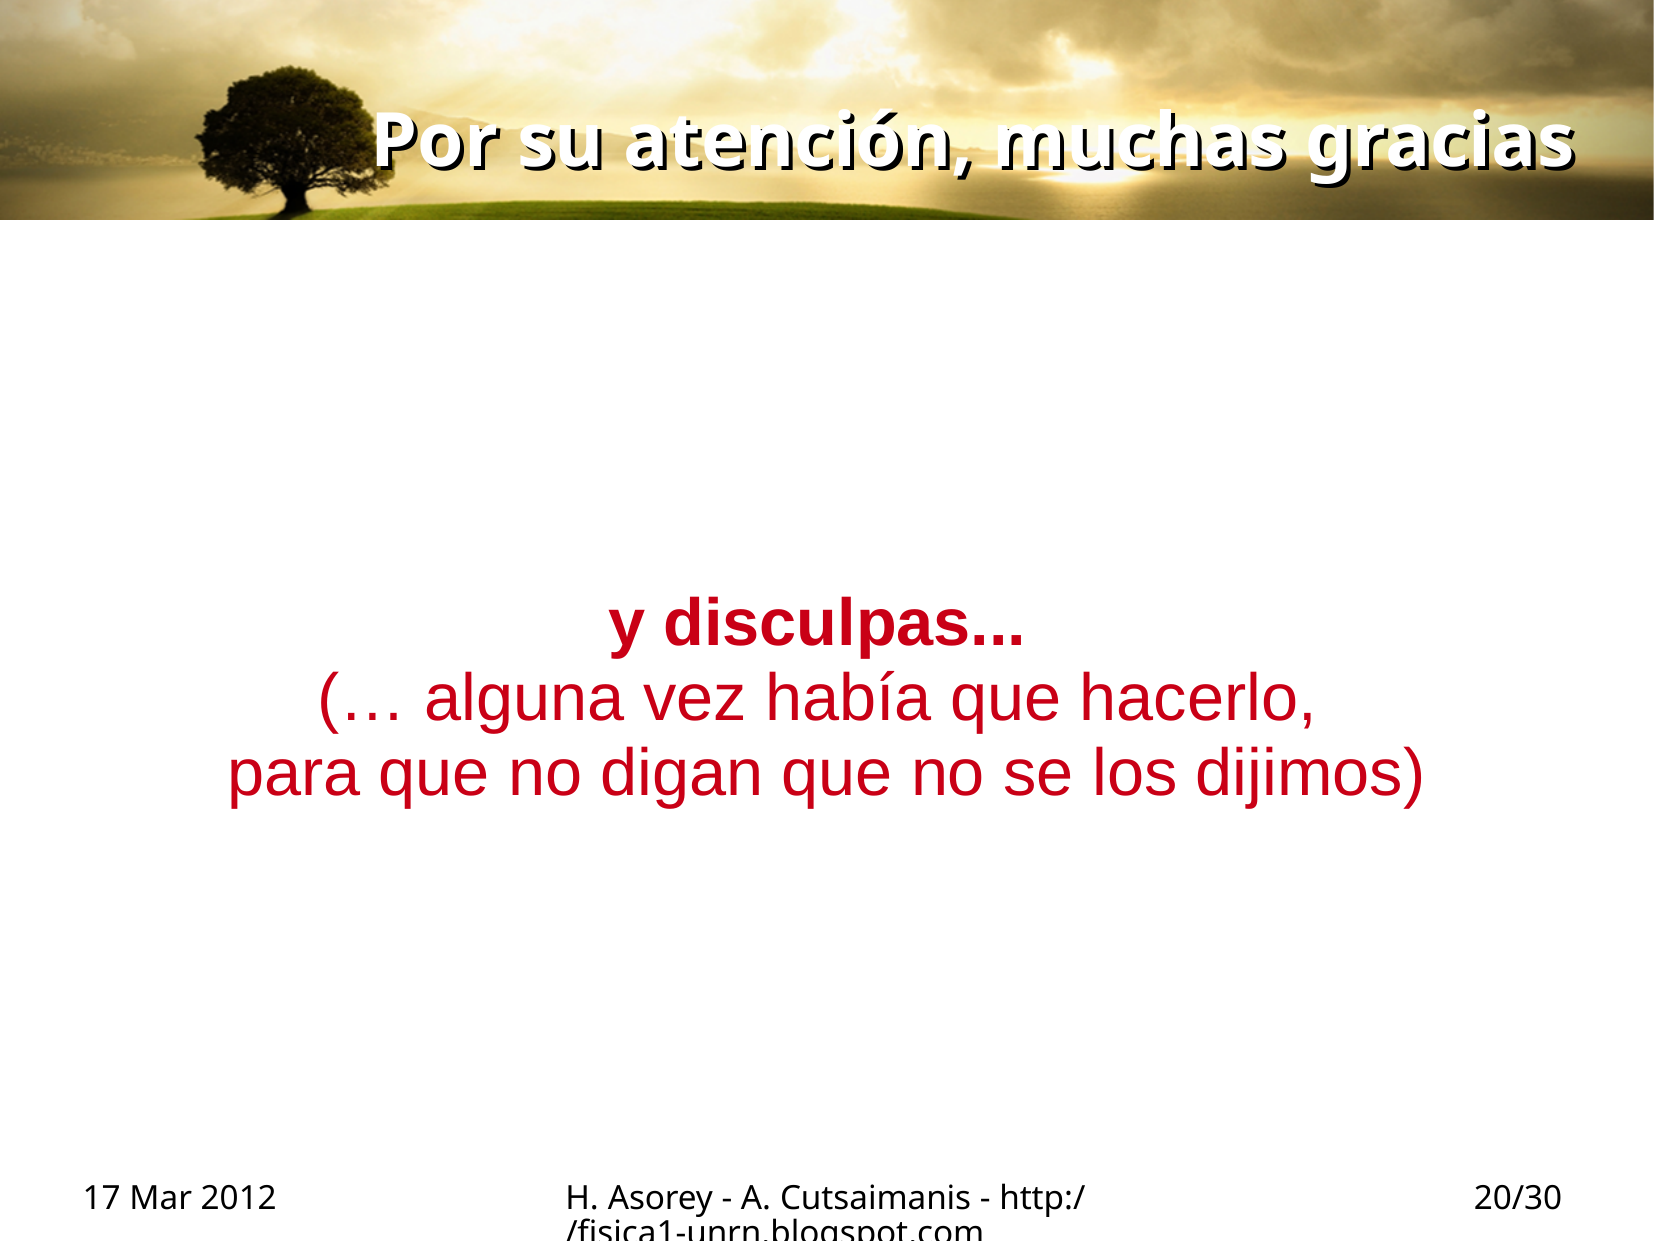

Por su atención, muchas gracias
# y disculpas...
(… alguna vez había que hacerlo,
para que no digan que no se los dijimos)
17 Mar 2012
H. Asorey - A. Cutsaimanis - http://fisica1-unrn.blogspot.com
20